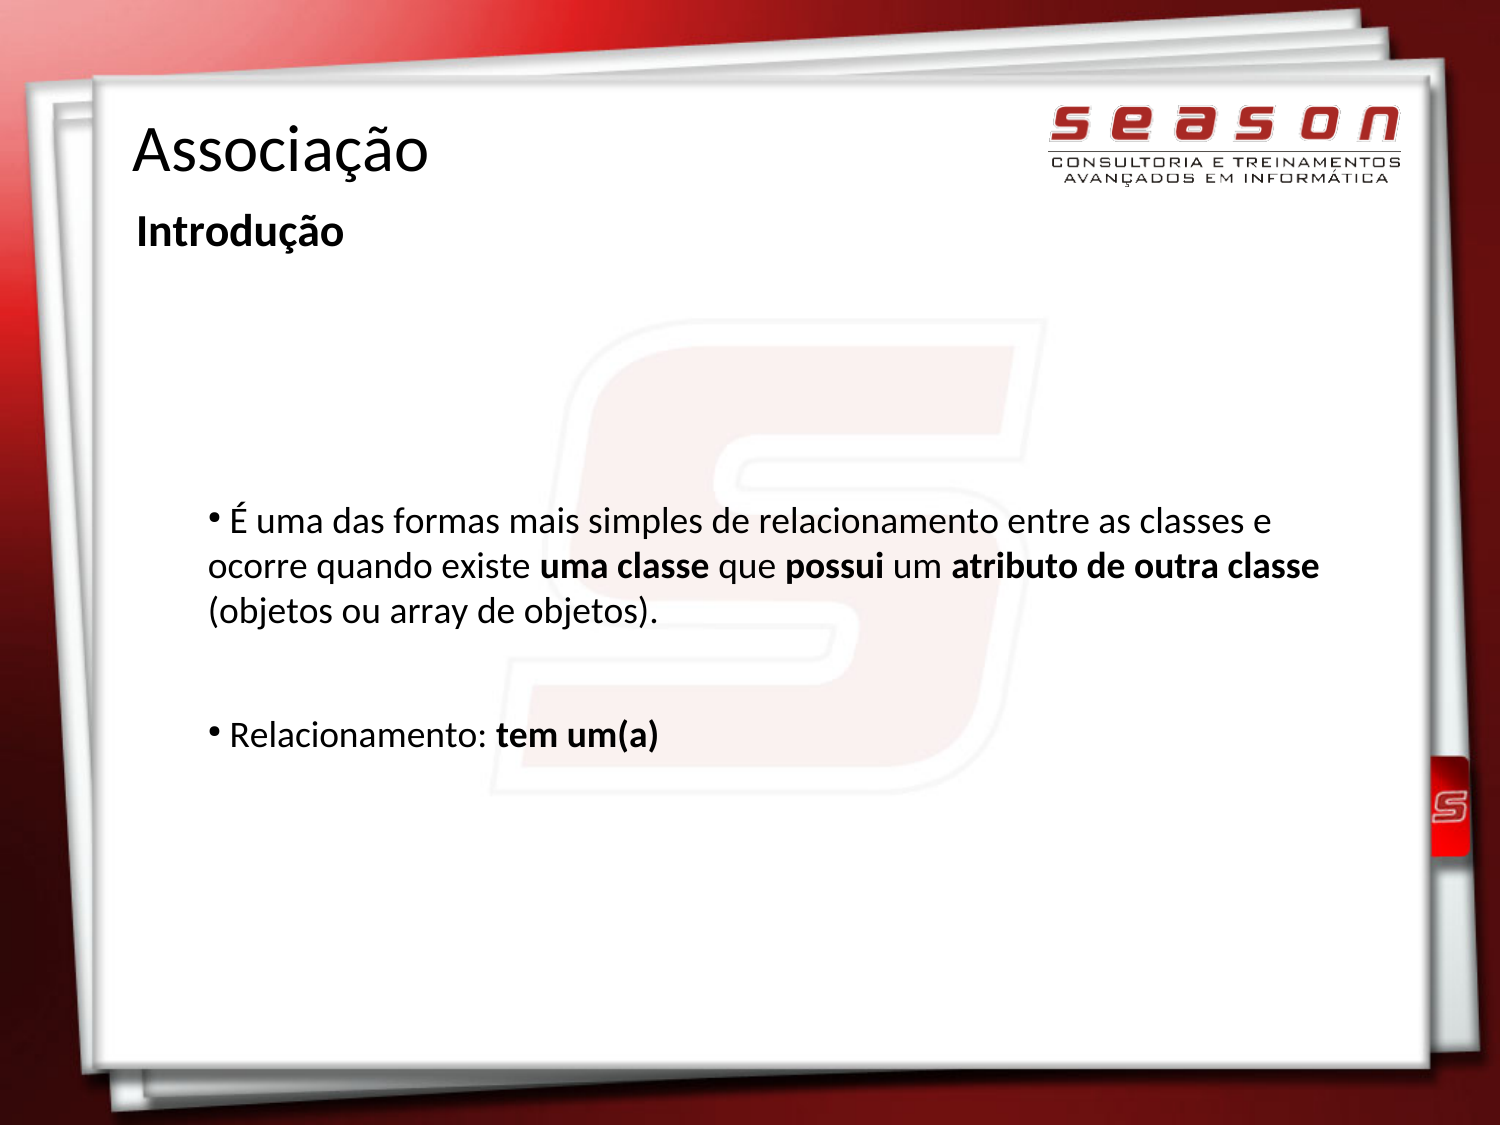

# Associação
Introdução
 É uma das formas mais simples de relacionamento entre as classes e ocorre quando existe uma classe que possui um atributo de outra classe (objetos ou array de objetos).
 Relacionamento: tem um(a)